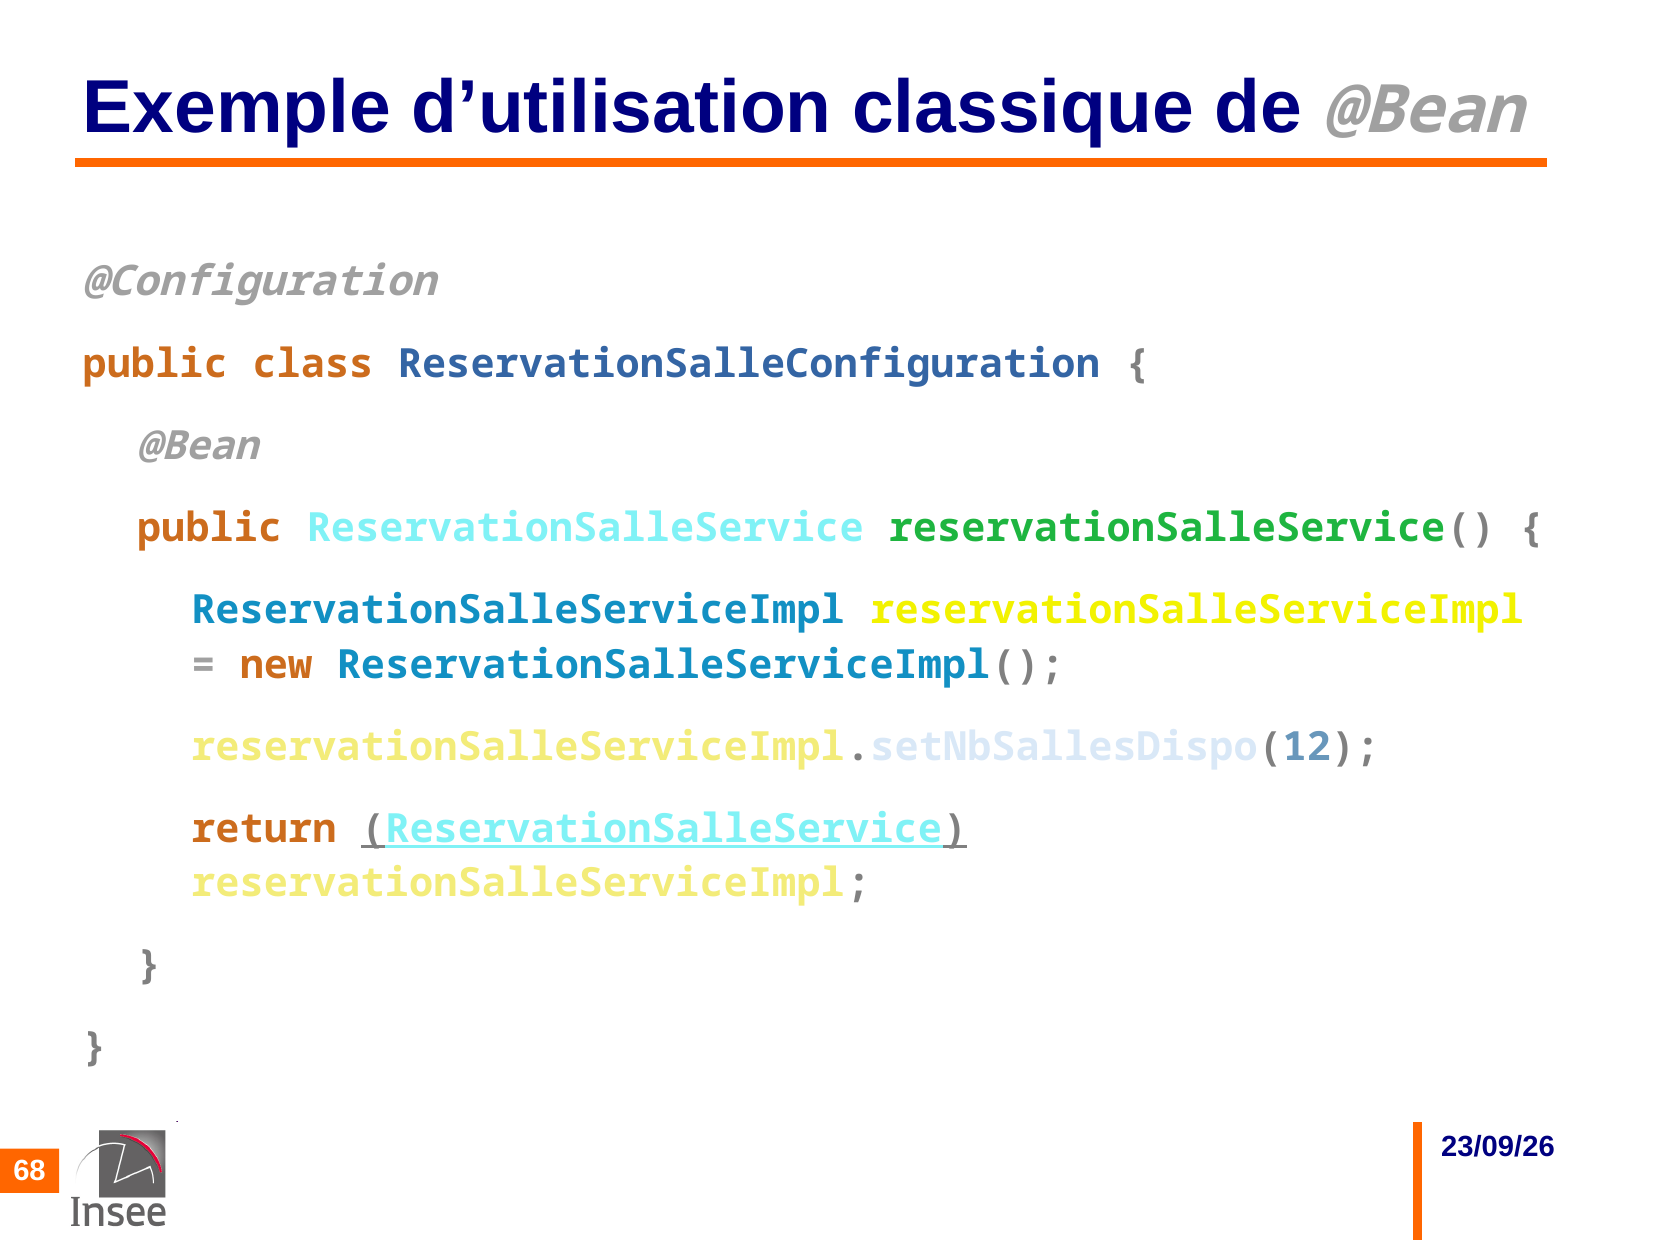

# Exemple d’utilisation classique de @Bean
@Configuration
public class ReservationSalleConfiguration {
@Bean
public ReservationSalleService reservationSalleService() {
ReservationSalleServiceImpl reservationSalleServiceImpl = new ReservationSalleServiceImpl();
reservationSalleServiceImpl.setNbSallesDispo(12);
return (ReservationSalleService) reservationSalleServiceImpl;
}
}
68